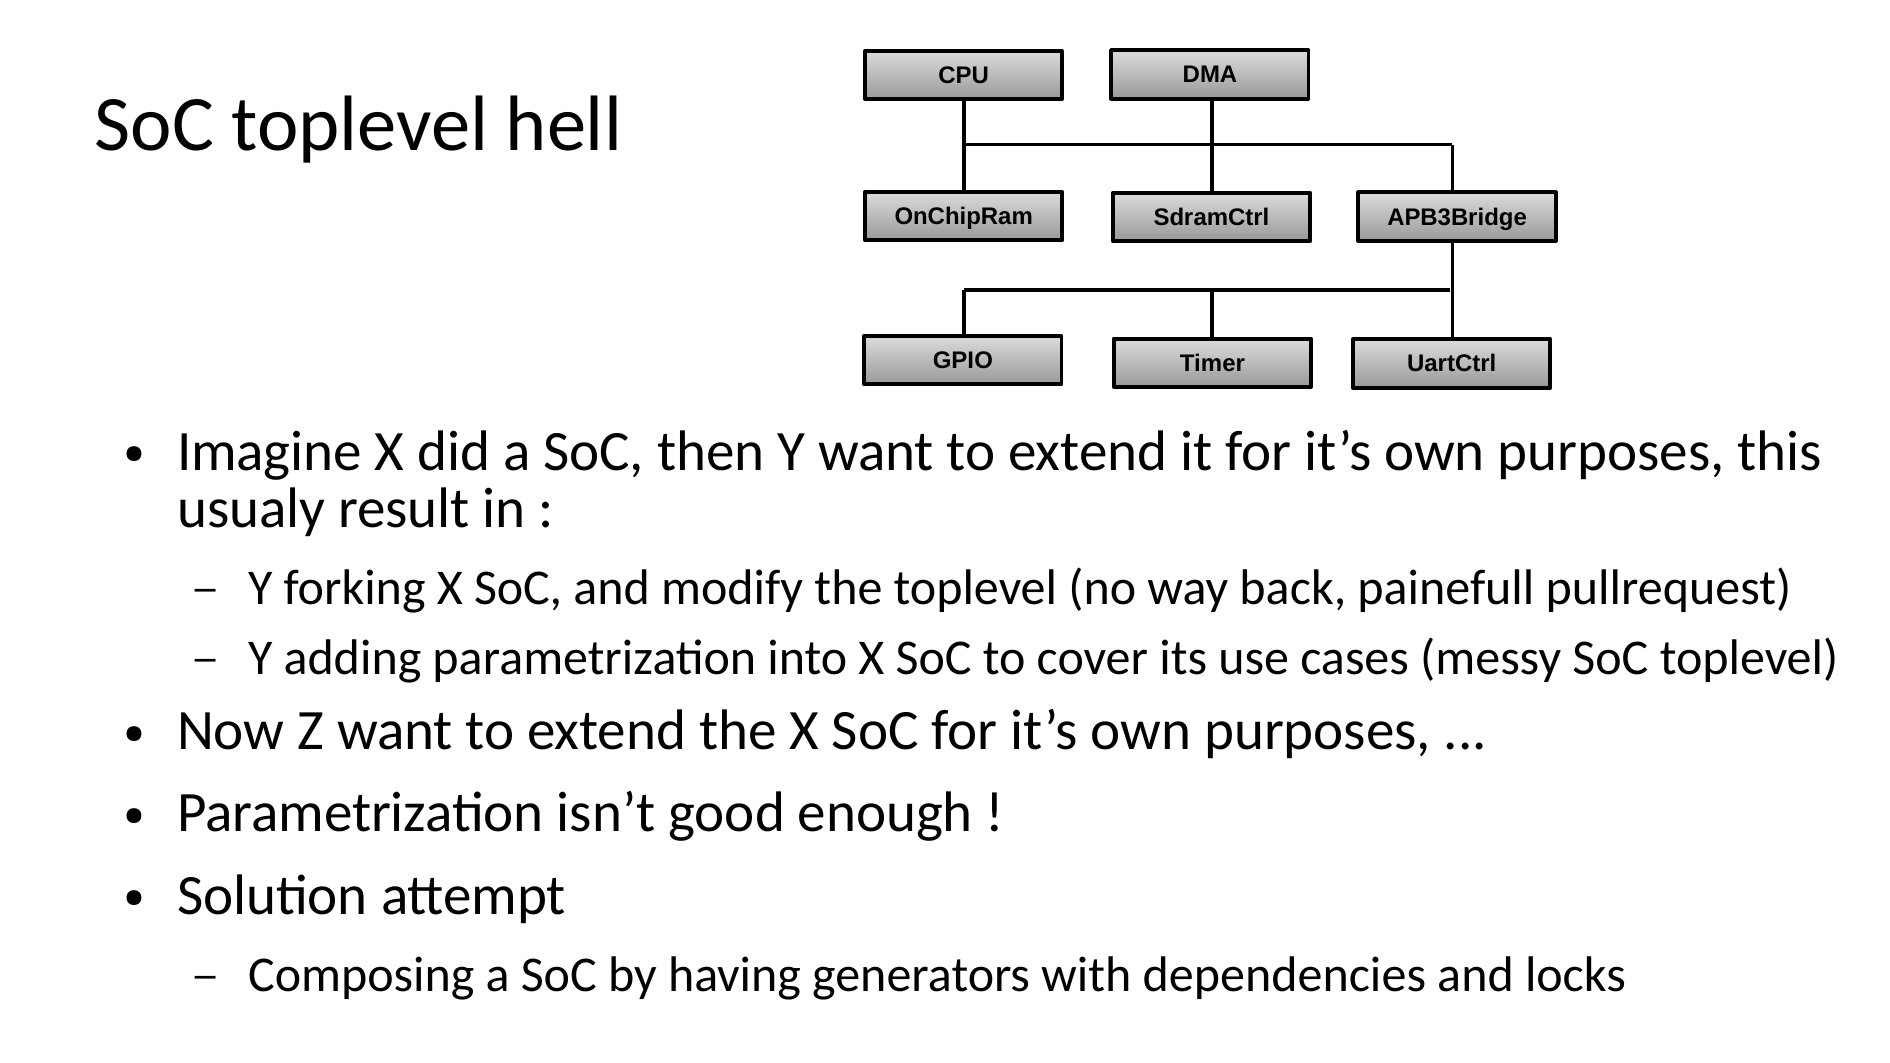

# SoC toplevel hell
Imagine X did a SoC, then Y want to extend it for it’s own purposes, this usualy result in :
Y forking X SoC, and modify the toplevel (no way back, painefull pullrequest)
Y adding parametrization into X SoC to cover its use cases (messy SoC toplevel)
Now Z want to extend the X SoC for it’s own purposes, ...
Parametrization isn’t good enough !
Solution attempt
Composing a SoC by having generators with dependencies and locks